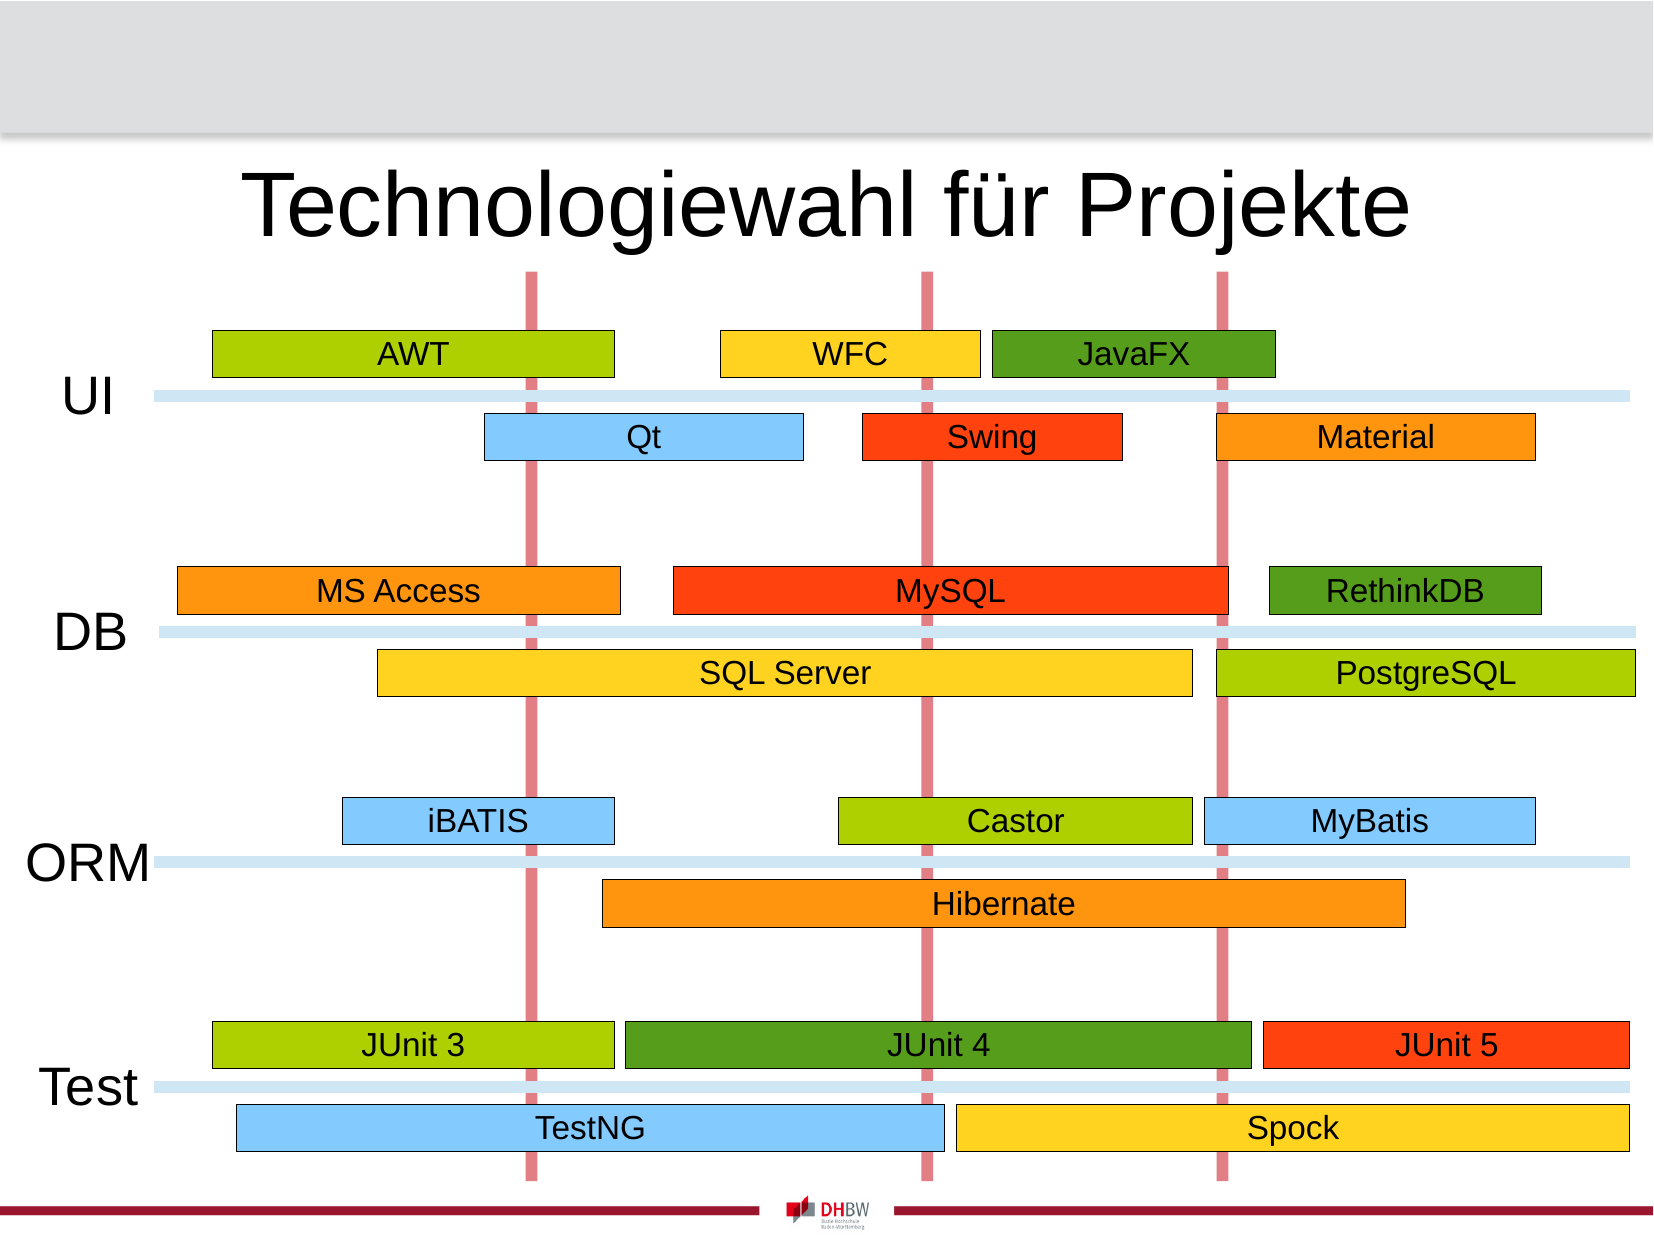

# Technologiewahl für Projekte
AWT
WFC
JavaFX
UI
Qt
Swing
Material
MS Access
MySQL
RethinkDB
SQL Server
PostgreSQL
DB
iBATIS
Castor
MyBatis
ORM
Hibernate
JUnit 3
JUnit 4
JUnit 5
Test
TestNG
Spock